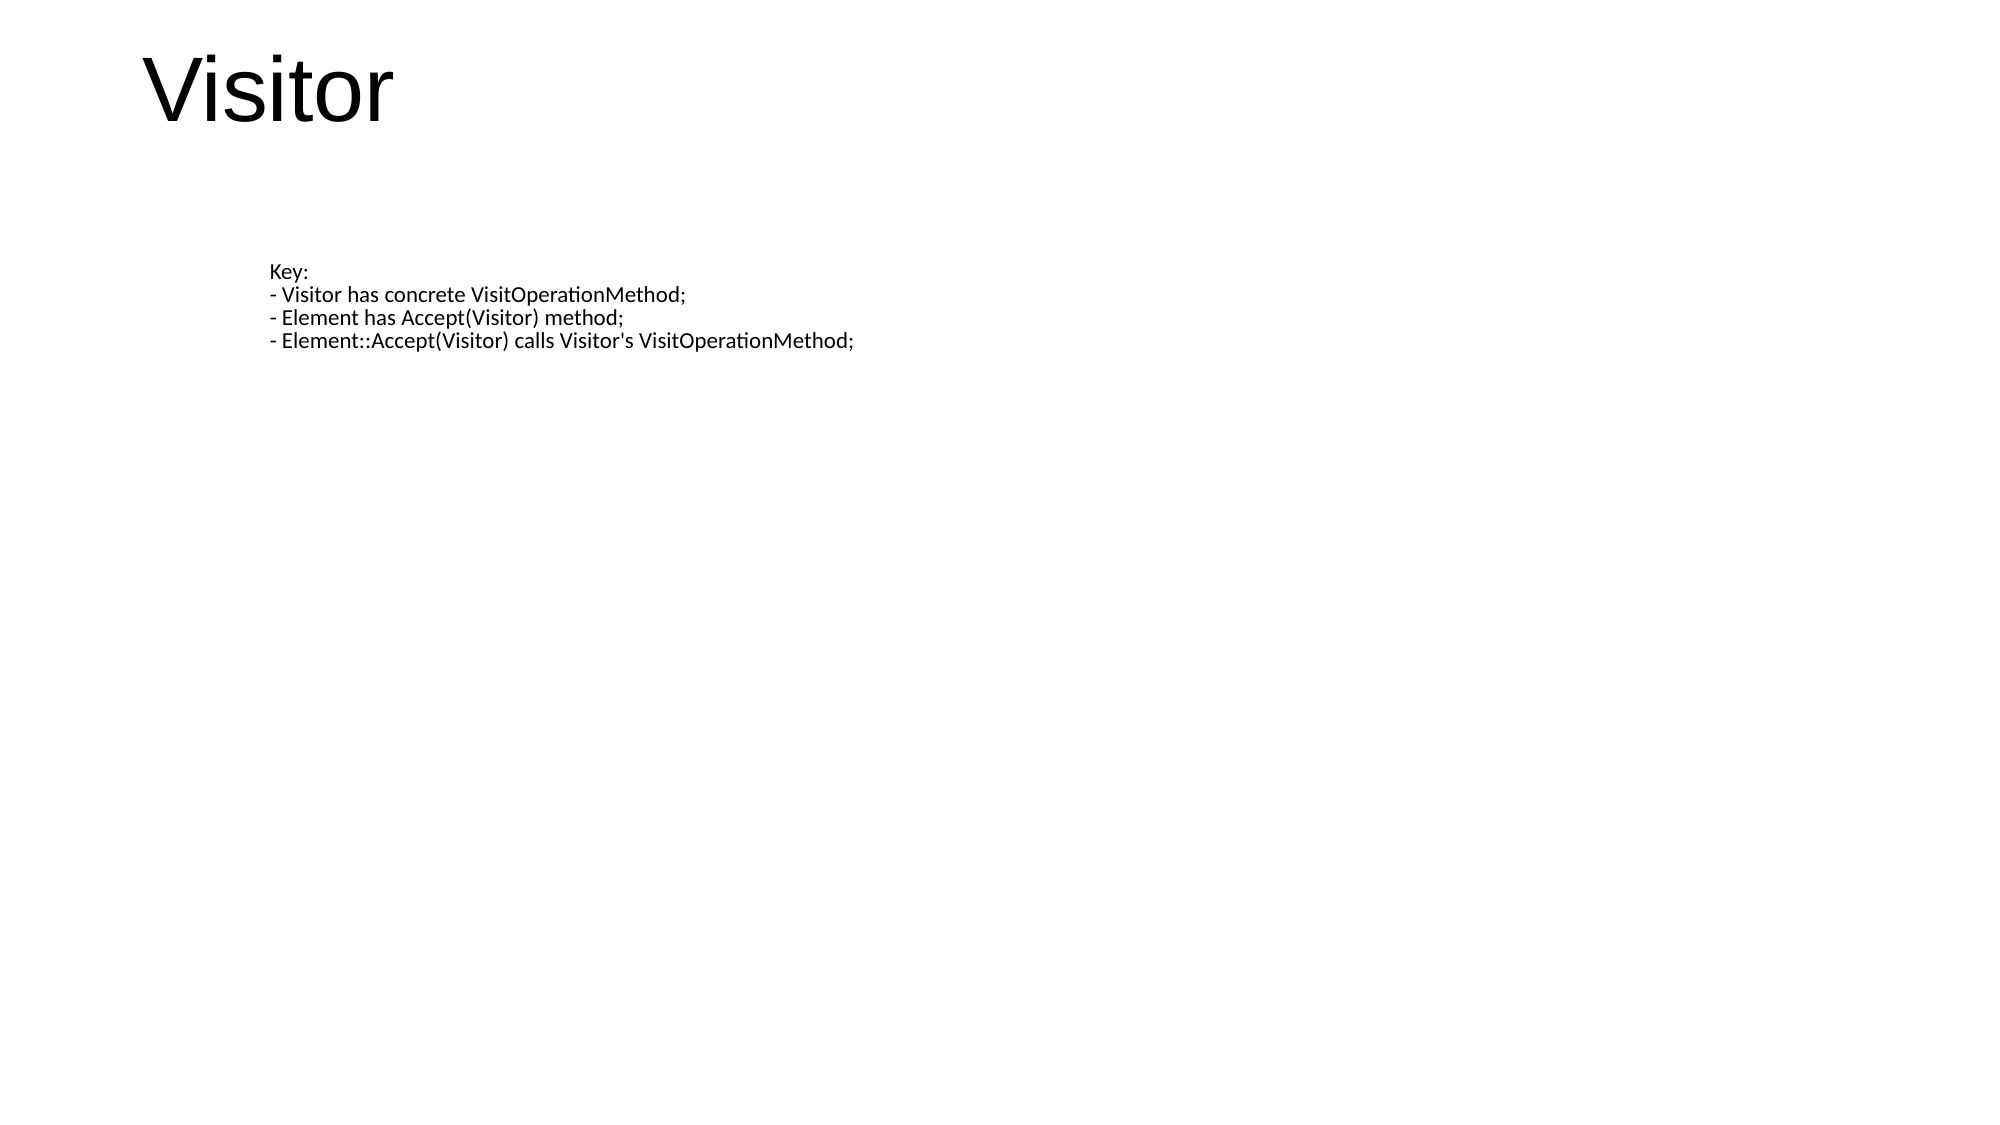

# Visitor
Key:
- Visitor has concrete VisitOperationMethod;
- Element has Accept(Visitor) method;
- Element::Accept(Visitor) calls Visitor's VisitOperationMethod;